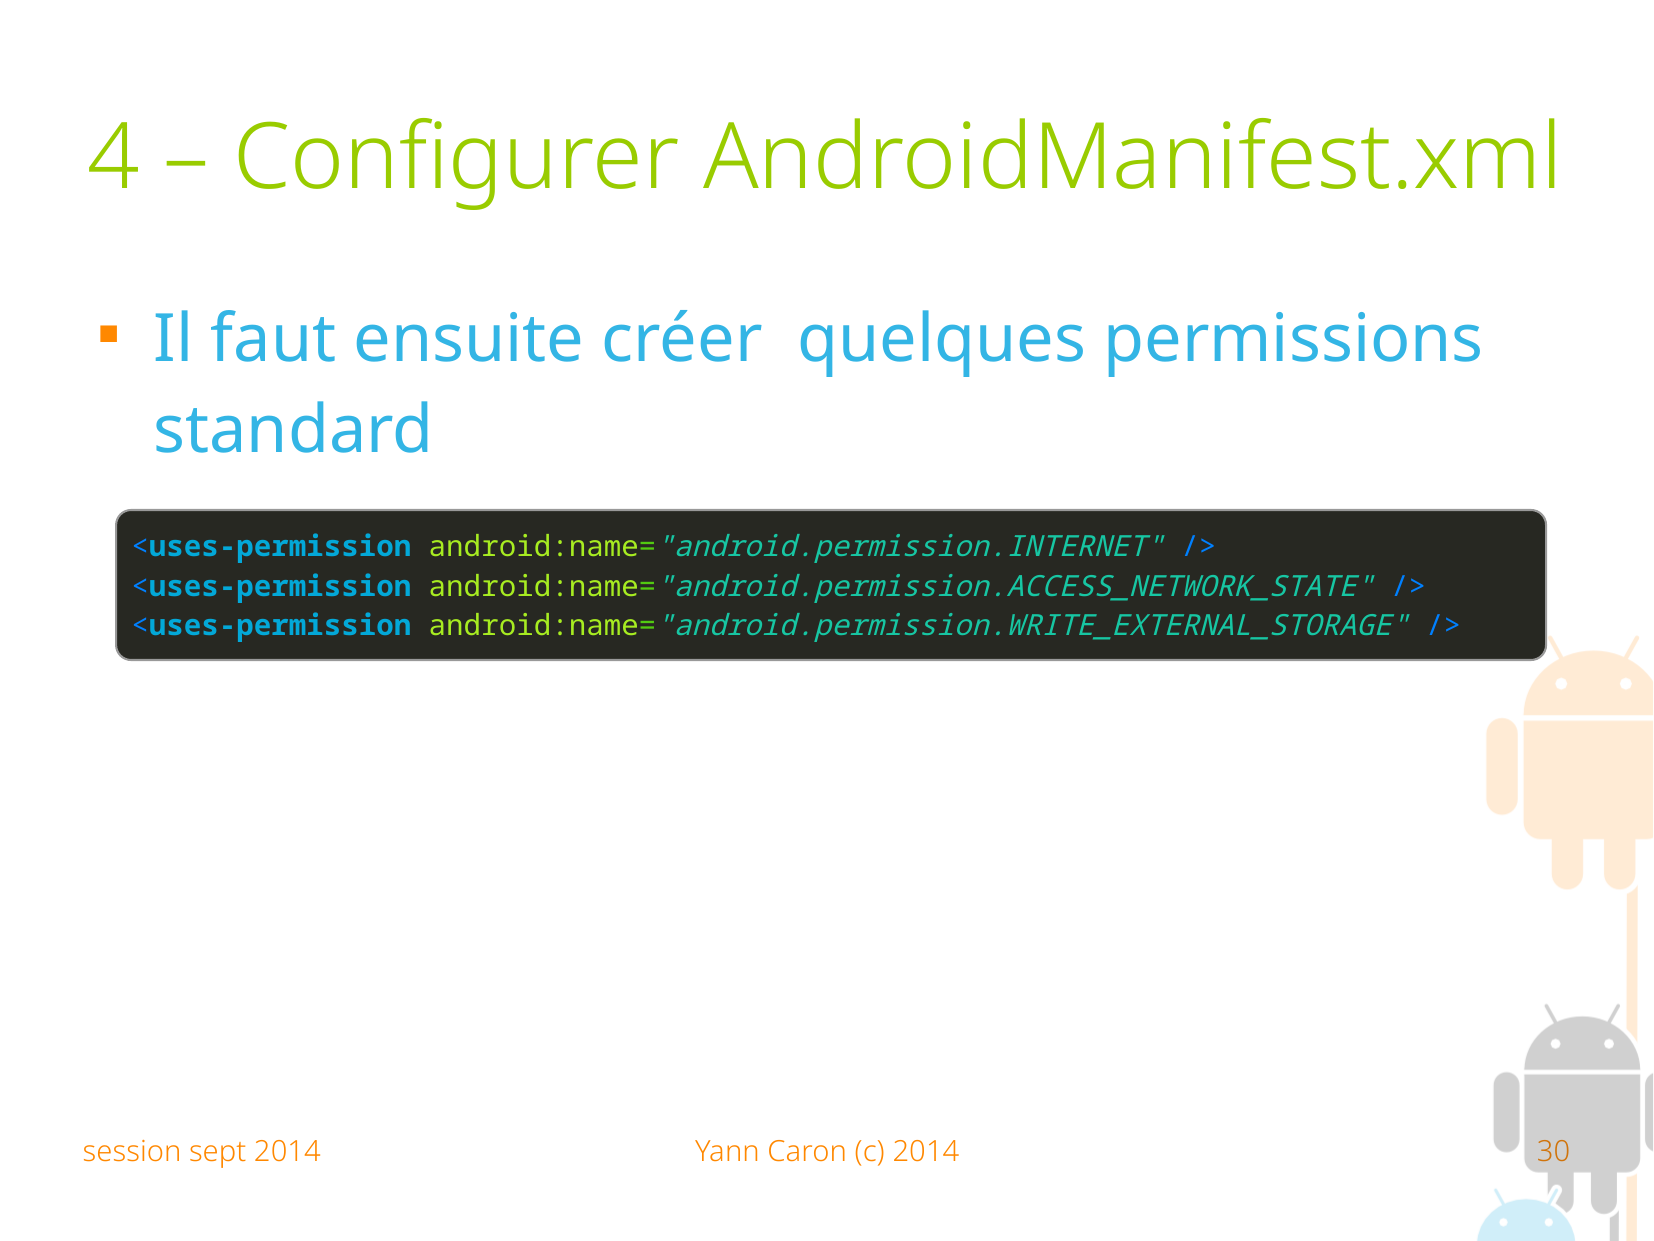

# 4 – Configurer AndroidManifest.xml
Il faut ensuite créer quelques permissions standard
<uses-permission android:name="android.permission.INTERNET" />
<uses-permission android:name="android.permission.ACCESS_NETWORK_STATE" />
<uses-permission android:name="android.permission.WRITE_EXTERNAL_STORAGE" />
session sept 2014
Yann Caron (c) 2014
30